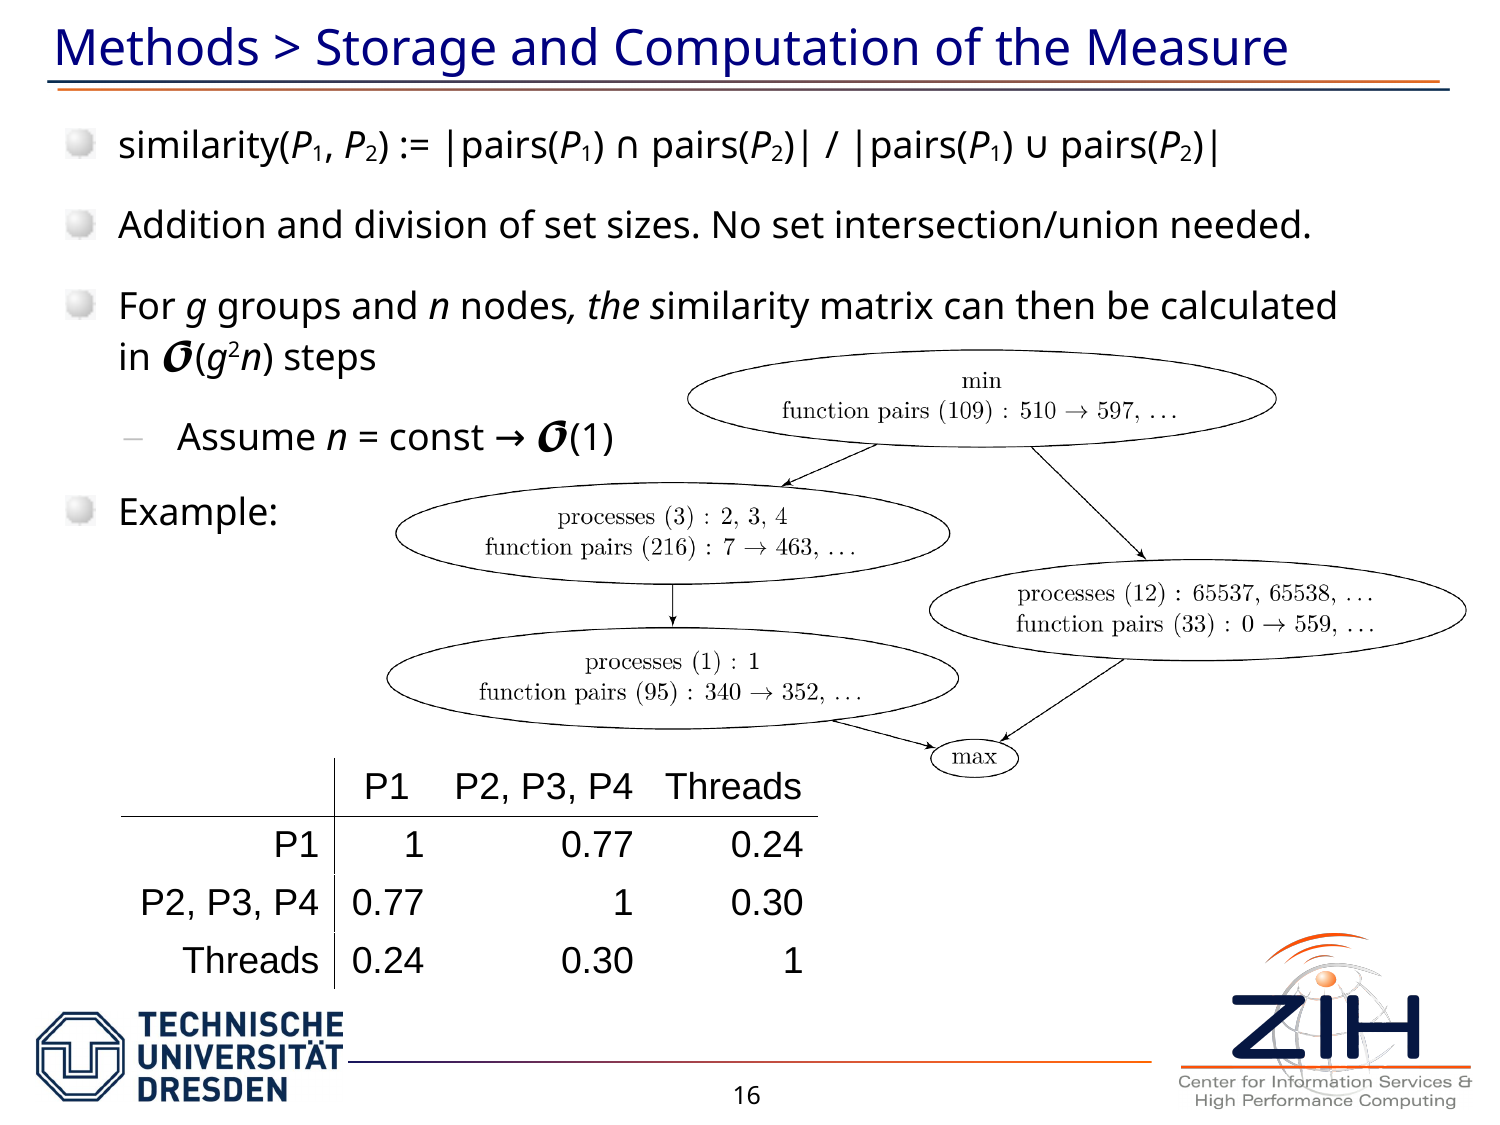

# Methods > Storage and Computation of the Measure
similarity(P1, P2) := |pairs(P1) ∩ pairs(P2)| / |pairs(P1) ∪ pairs(P2)|
Addition and division of set sizes. No set intersection/union needed.
For g groups and n nodes, the similarity matrix can then be calculated in 𝓞(g2n) steps
Assume n = const → 𝓞(1)
Example:
| | P1 | P2, P3, P4 | Threads |
| --- | --- | --- | --- |
| P1 | 1 | 0.77 | 0.24 |
| P2, P3, P4 | 0.77 | 1 | 0.30 |
| Threads | 0.24 | 0.30 | 1 |
16